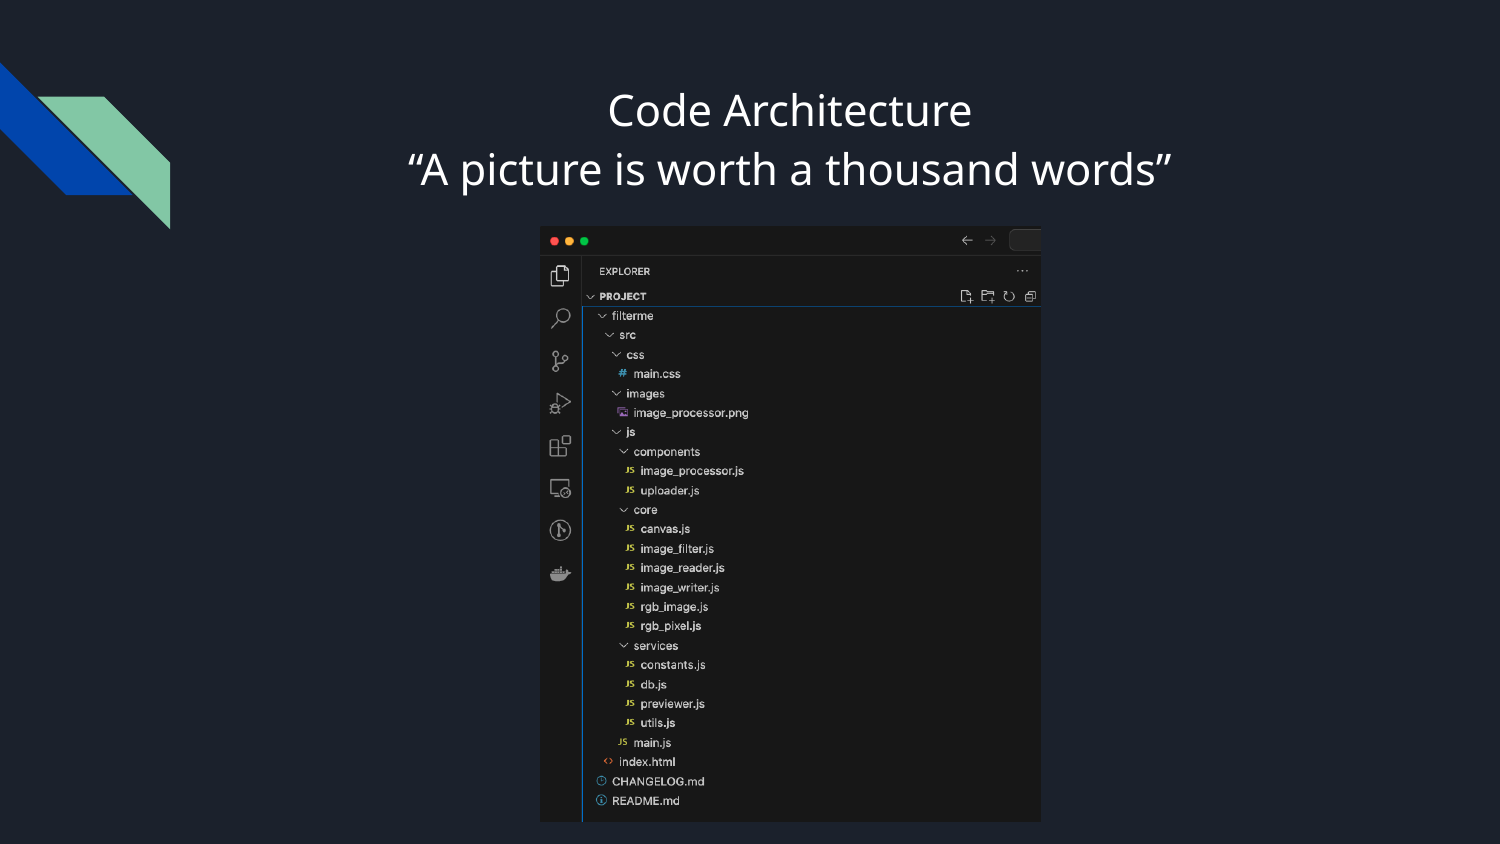

# Code Architecture “A picture is worth a thousand words”